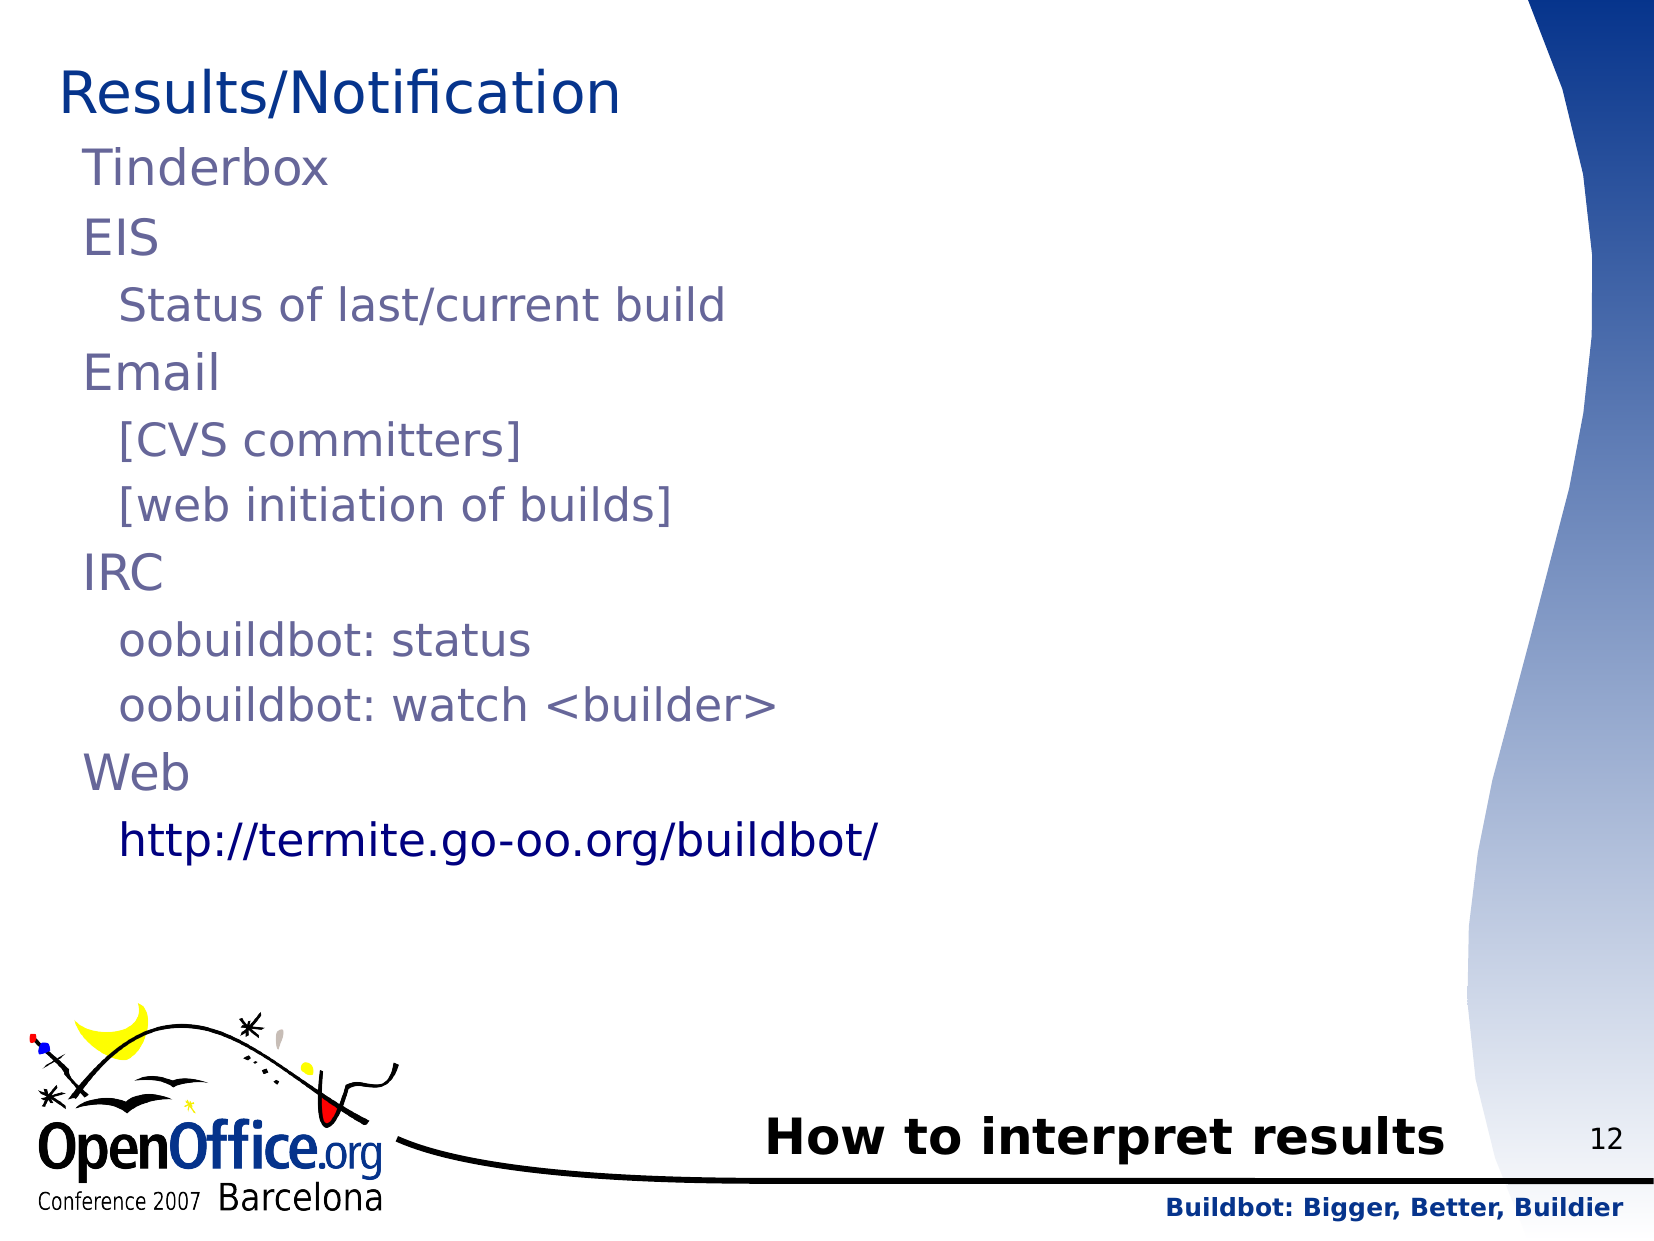

Results/Notification
Tinderbox
EIS
Status of last/current build
Email
[CVS committers]
[web initiation of builds]
IRC
oobuildbot: status
oobuildbot: watch <builder>
Web
http://termite.go-oo.org/buildbot/
# How to interpret results
12
Buildbot: Bigger, Better, Buildier